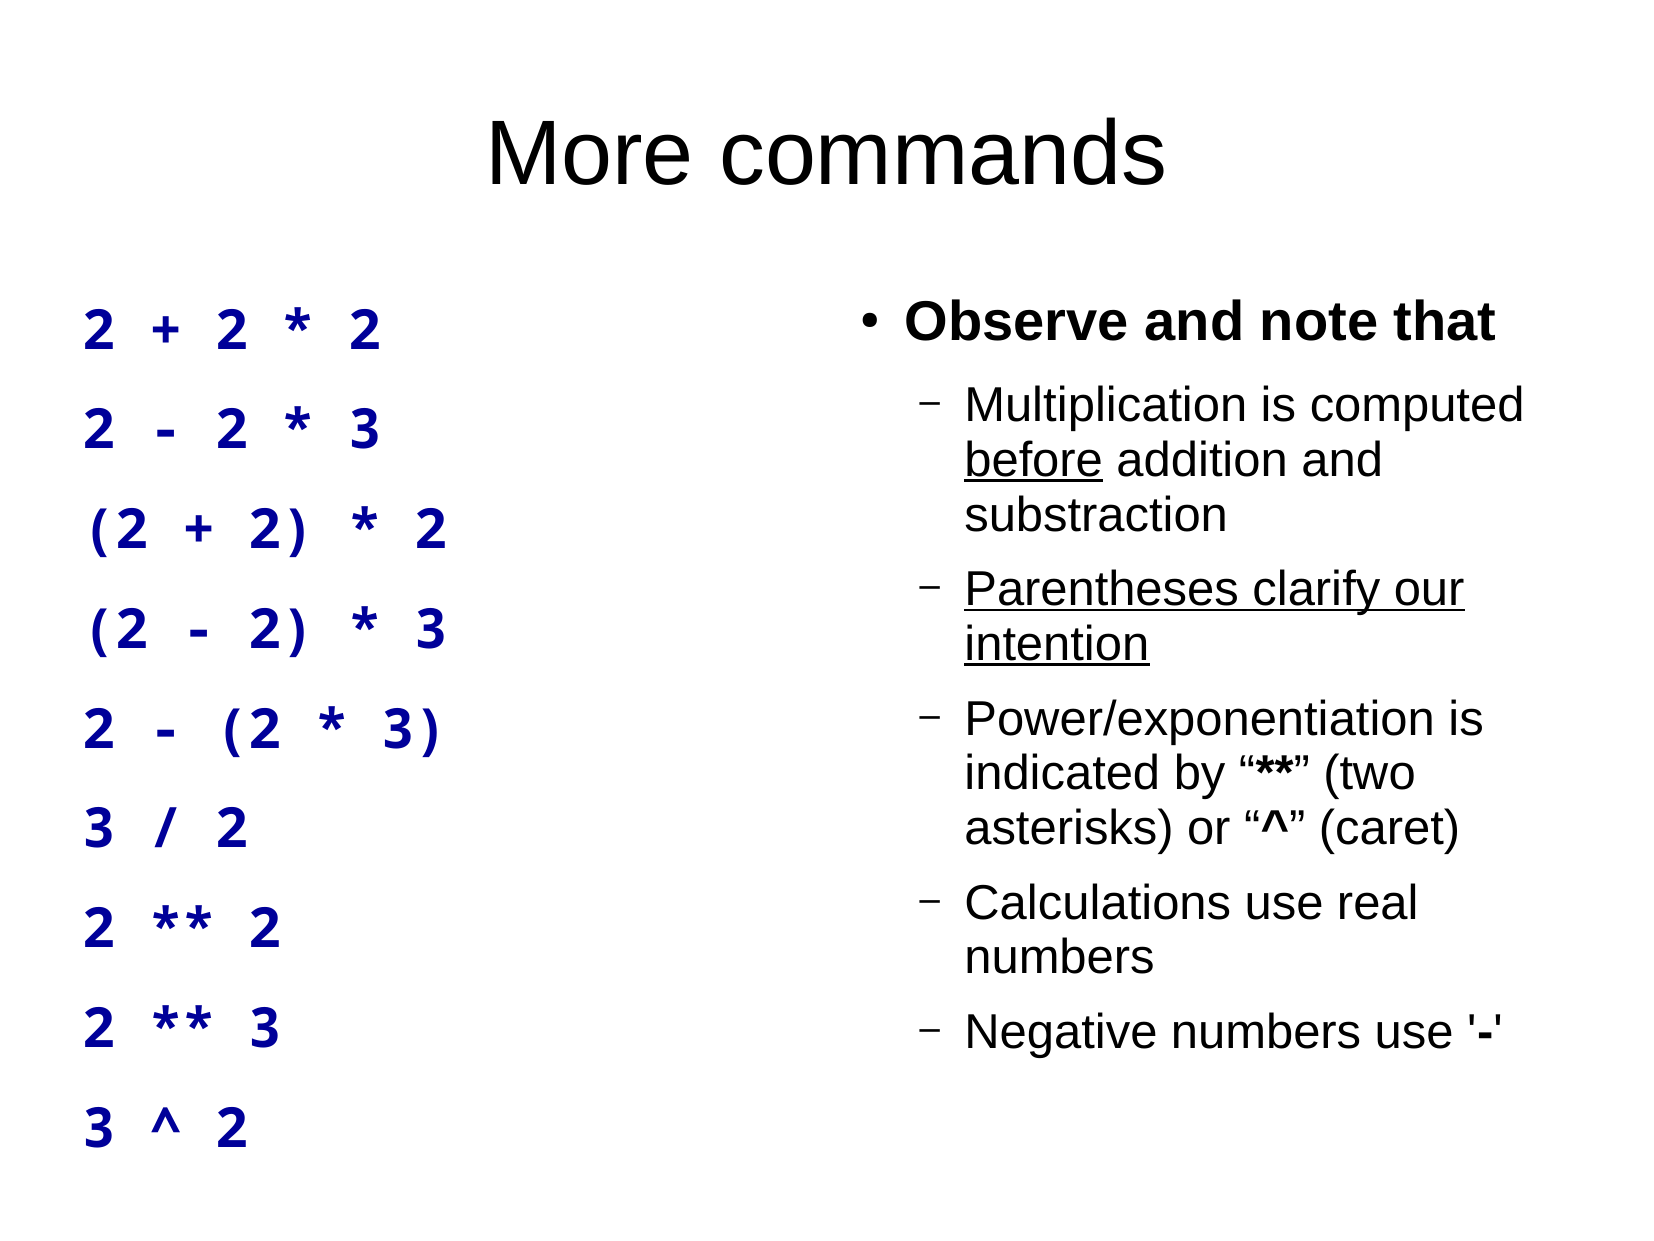

# More commands
2 + 2 * 2
2 - 2 * 3
(2 + 2) * 2
(2 - 2) * 3
2 - (2 * 3)
3 / 2
2 ** 2
2 ** 3
3 ^ 2
Observe and note that
Multiplication is computed before addition and substraction
Parentheses clarify our intention
Power/exponentiation is indicated by “**” (two asterisks) or “^” (caret)
Calculations use real numbers
Negative numbers use '-'